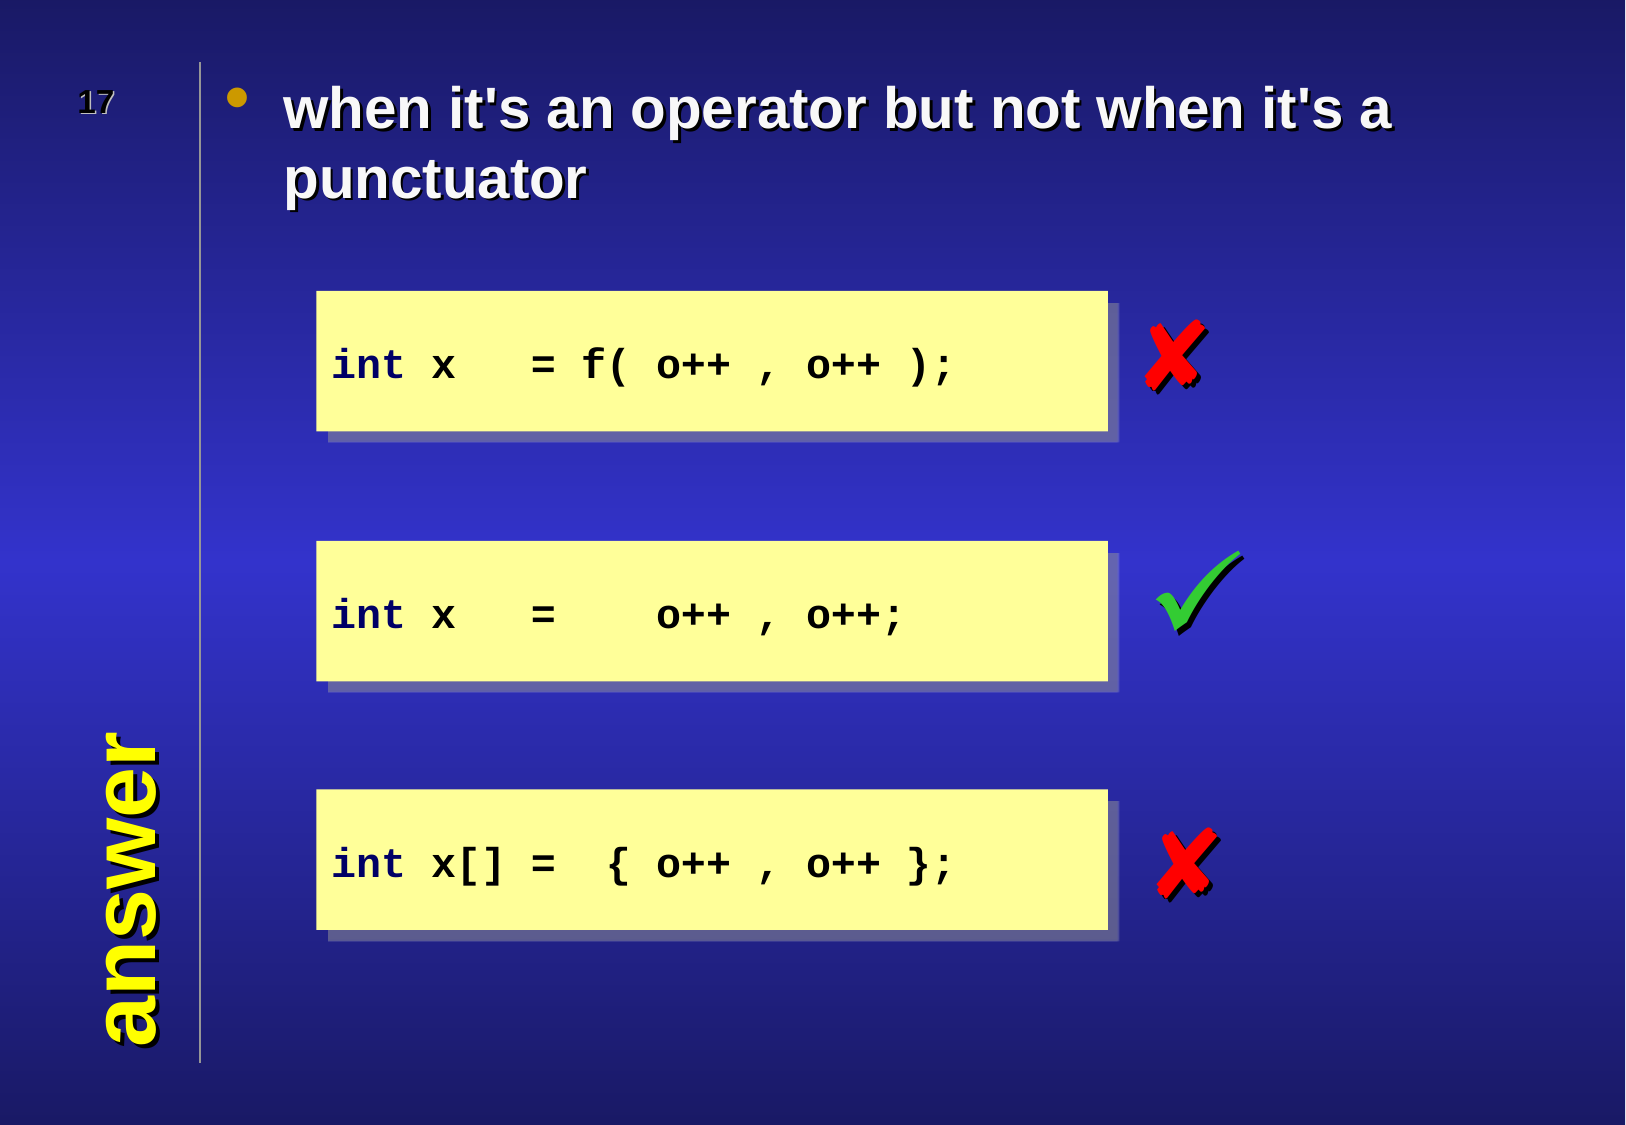

17
when it's an operator but not when it's a punctuator

int x = f( o++ , o++ );

int x = o++ , o++;
# answer

int x[] = { o++ , o++ };